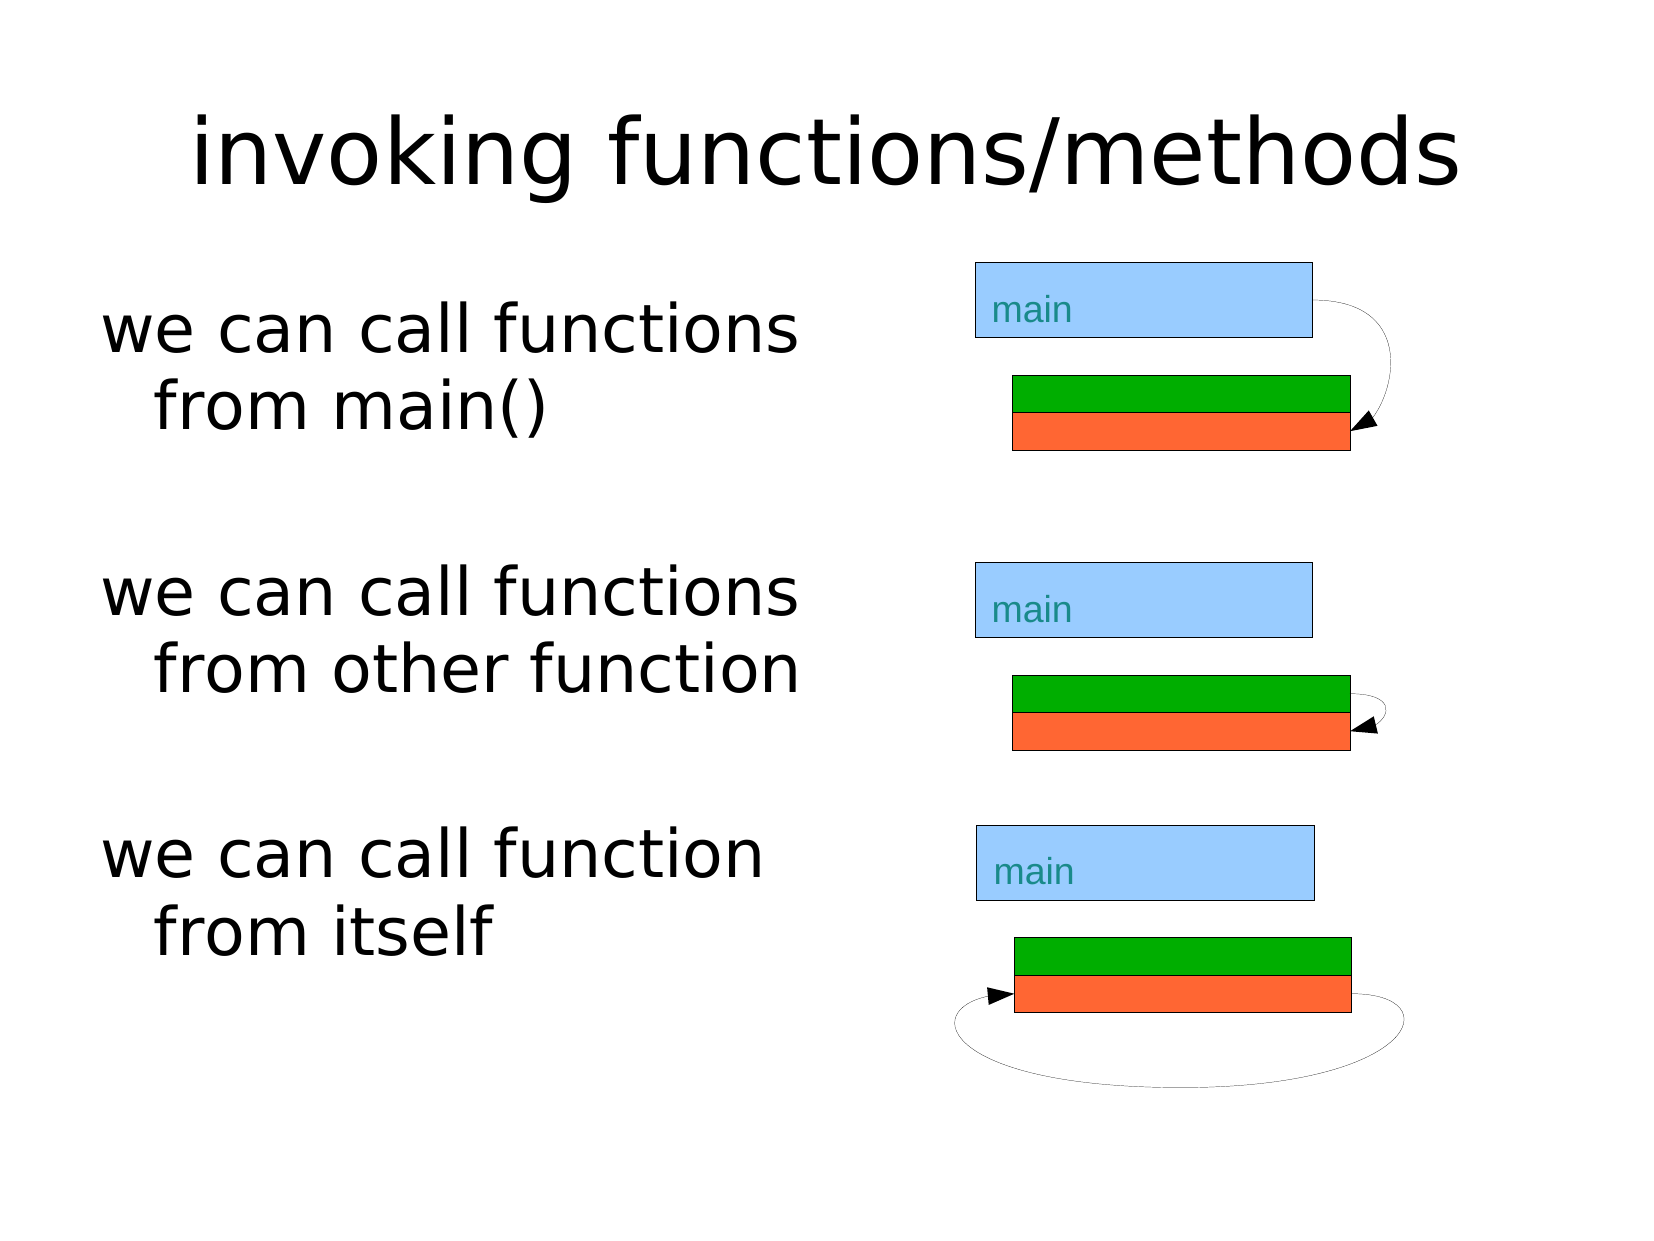

# invoking functions/methods
main
we can call functions from main()
we can call functions from other function
we can call function from itself
main
main